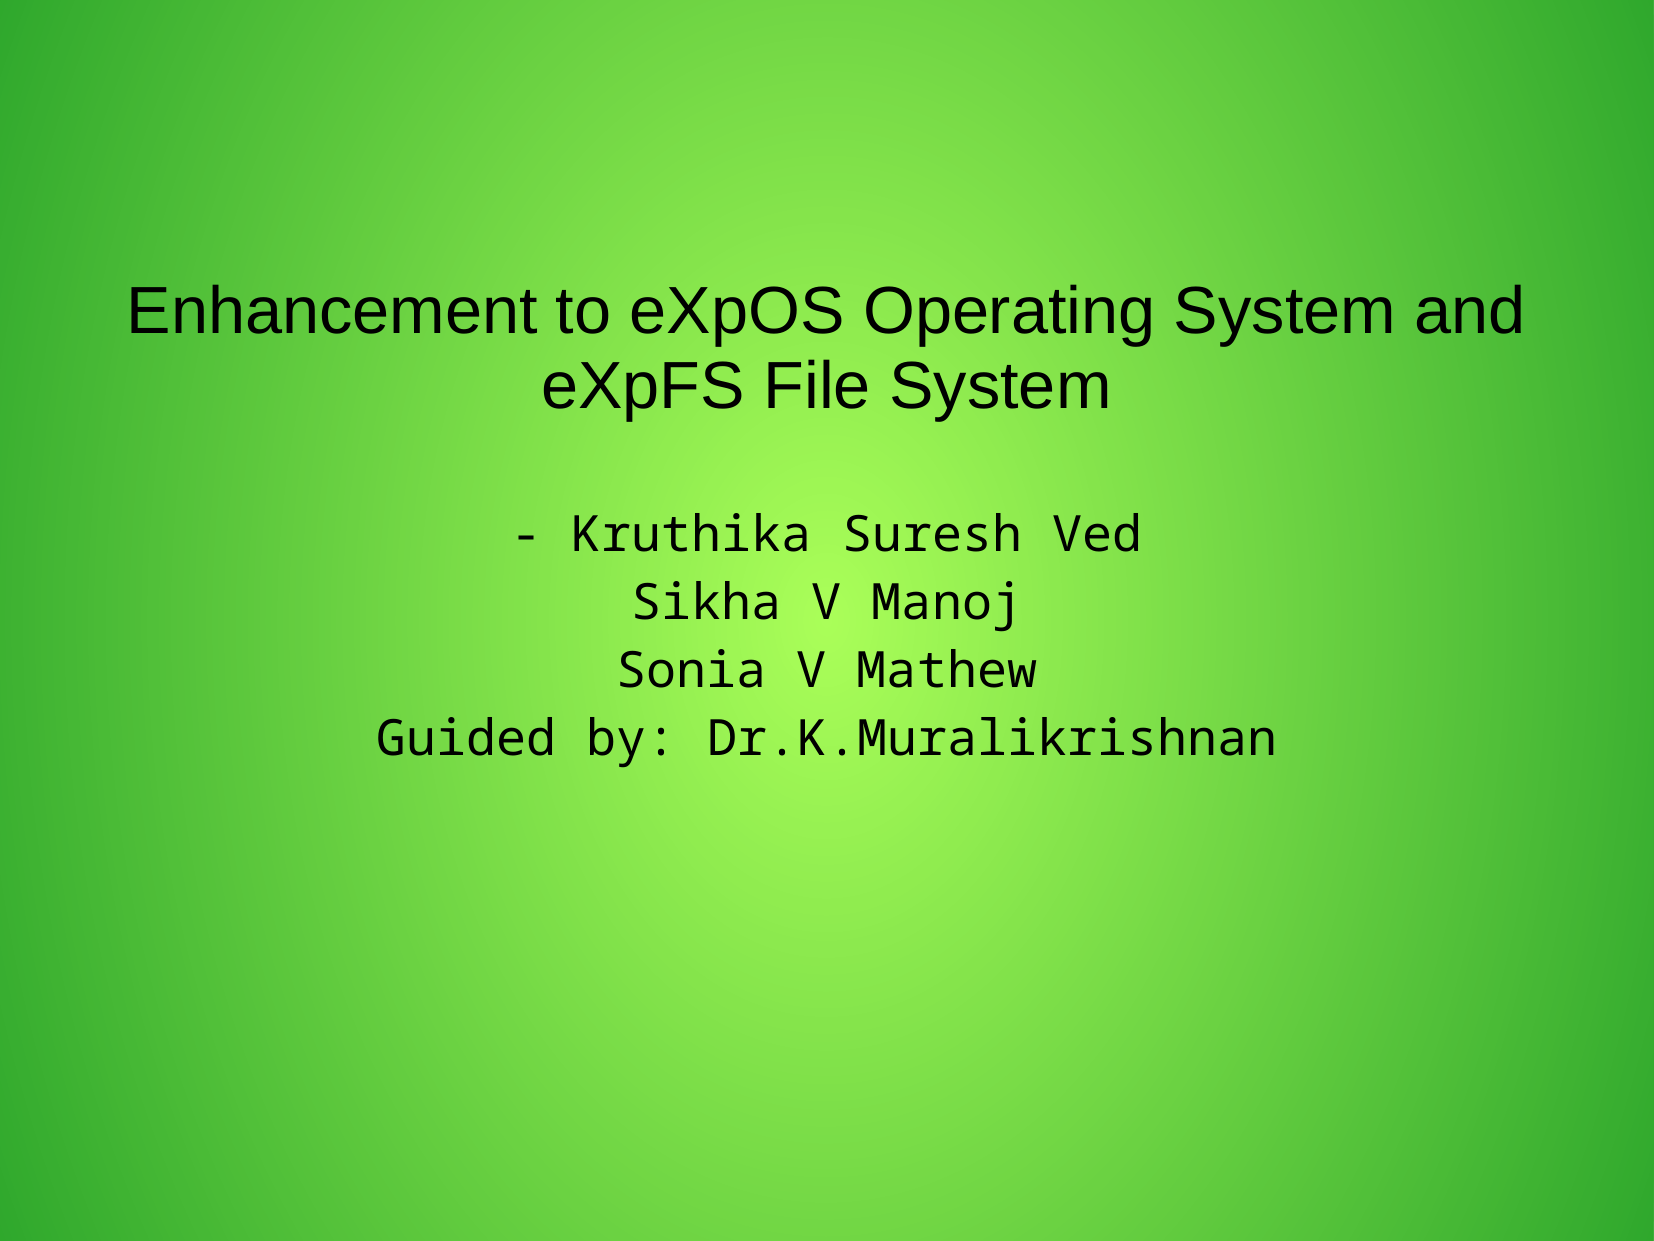

# Enhancement to eXpOS Operating System and eXpFS File System
- Kruthika Suresh Ved
Sikha V Manoj
Sonia V Mathew
Guided by: Dr.K.Muralikrishnan